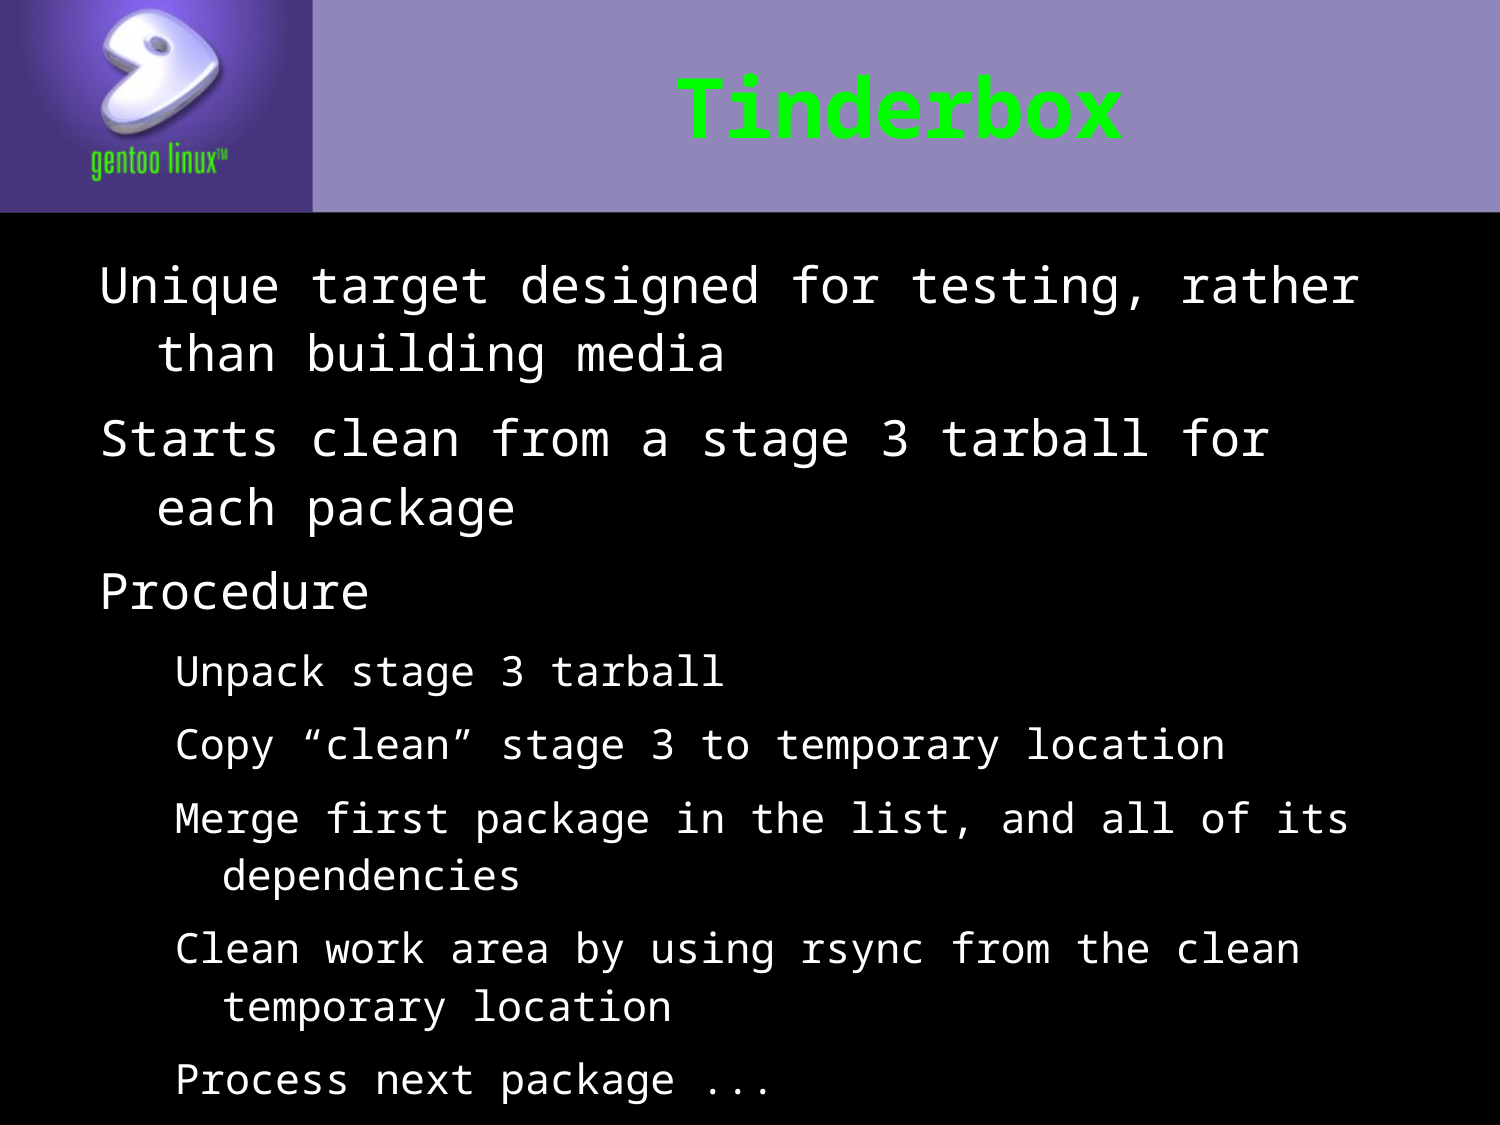

# Tinderbox
Unique target designed for testing, rather than building media
Starts clean from a stage 3 tarball for each package
Procedure
Unpack stage 3 tarball
Copy “clean” stage 3 to temporary location
Merge first package in the list, and all of its dependencies
Clean work area by using rsync from the clean temporary location
Process next package ...
Used by Release Engineering prior to release for QA